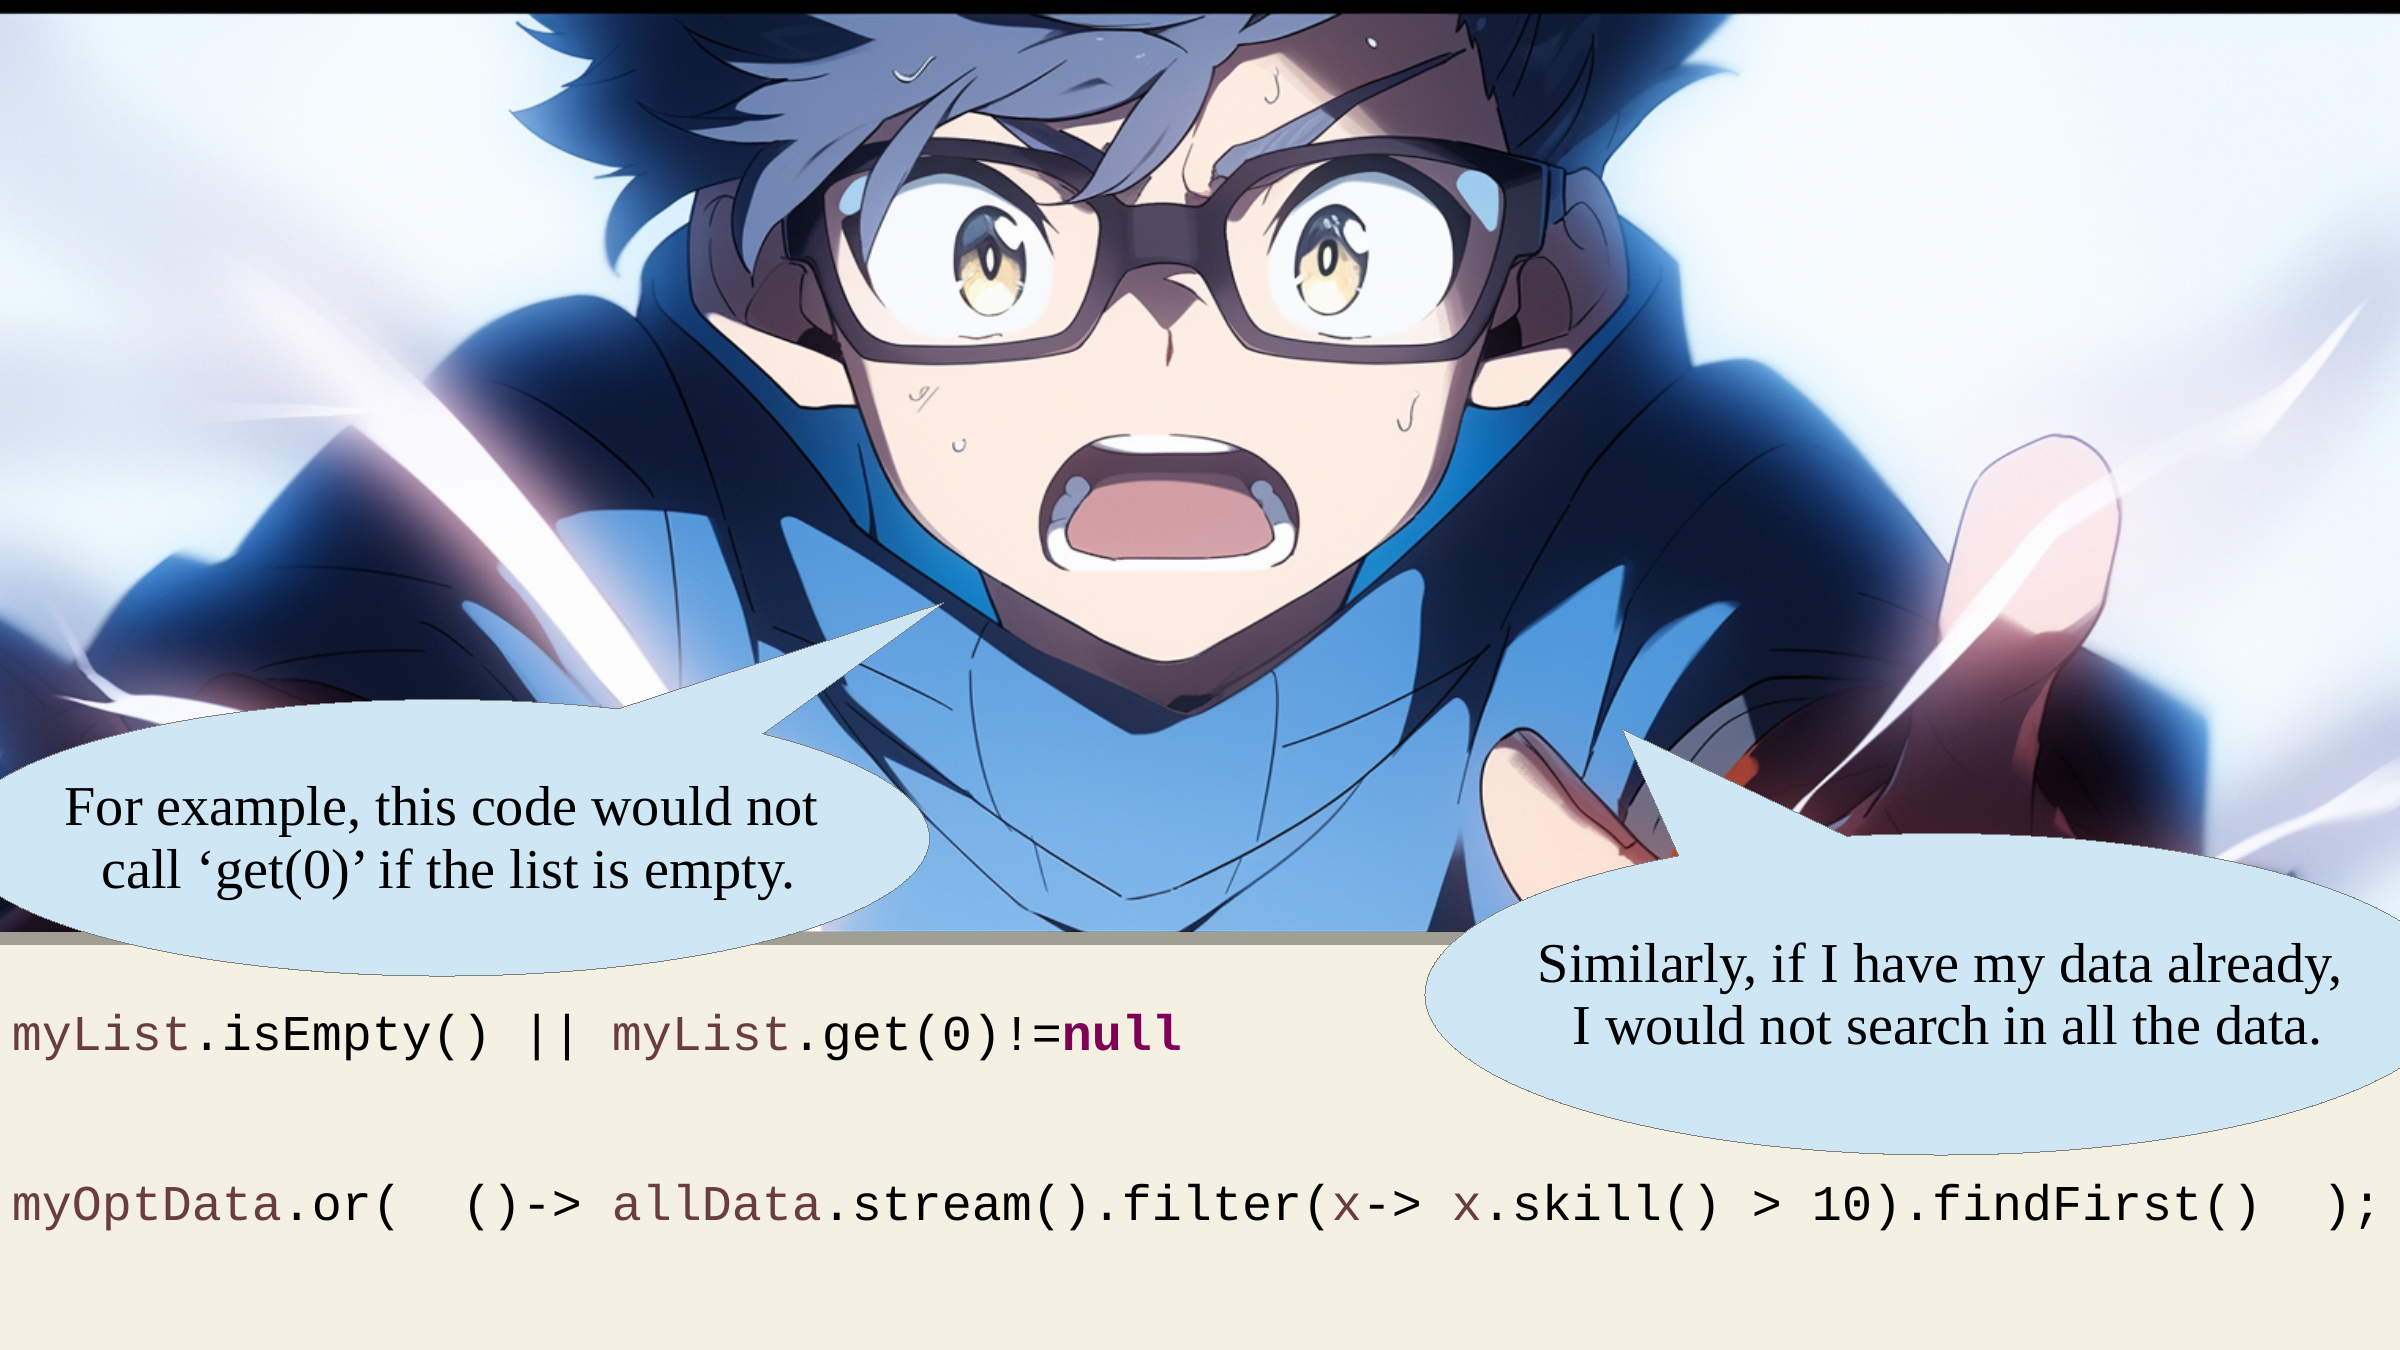

For example, this code would not
 call ‘get(0)’ if the list is empty.
Similarly, if I have my data already,
 I would not search in all the data.
myList.isEmpty() || myList.get(0)!=null
myOptData.or( ()-> allData.stream().filter(x-> x.skill() > 10).findFirst() );